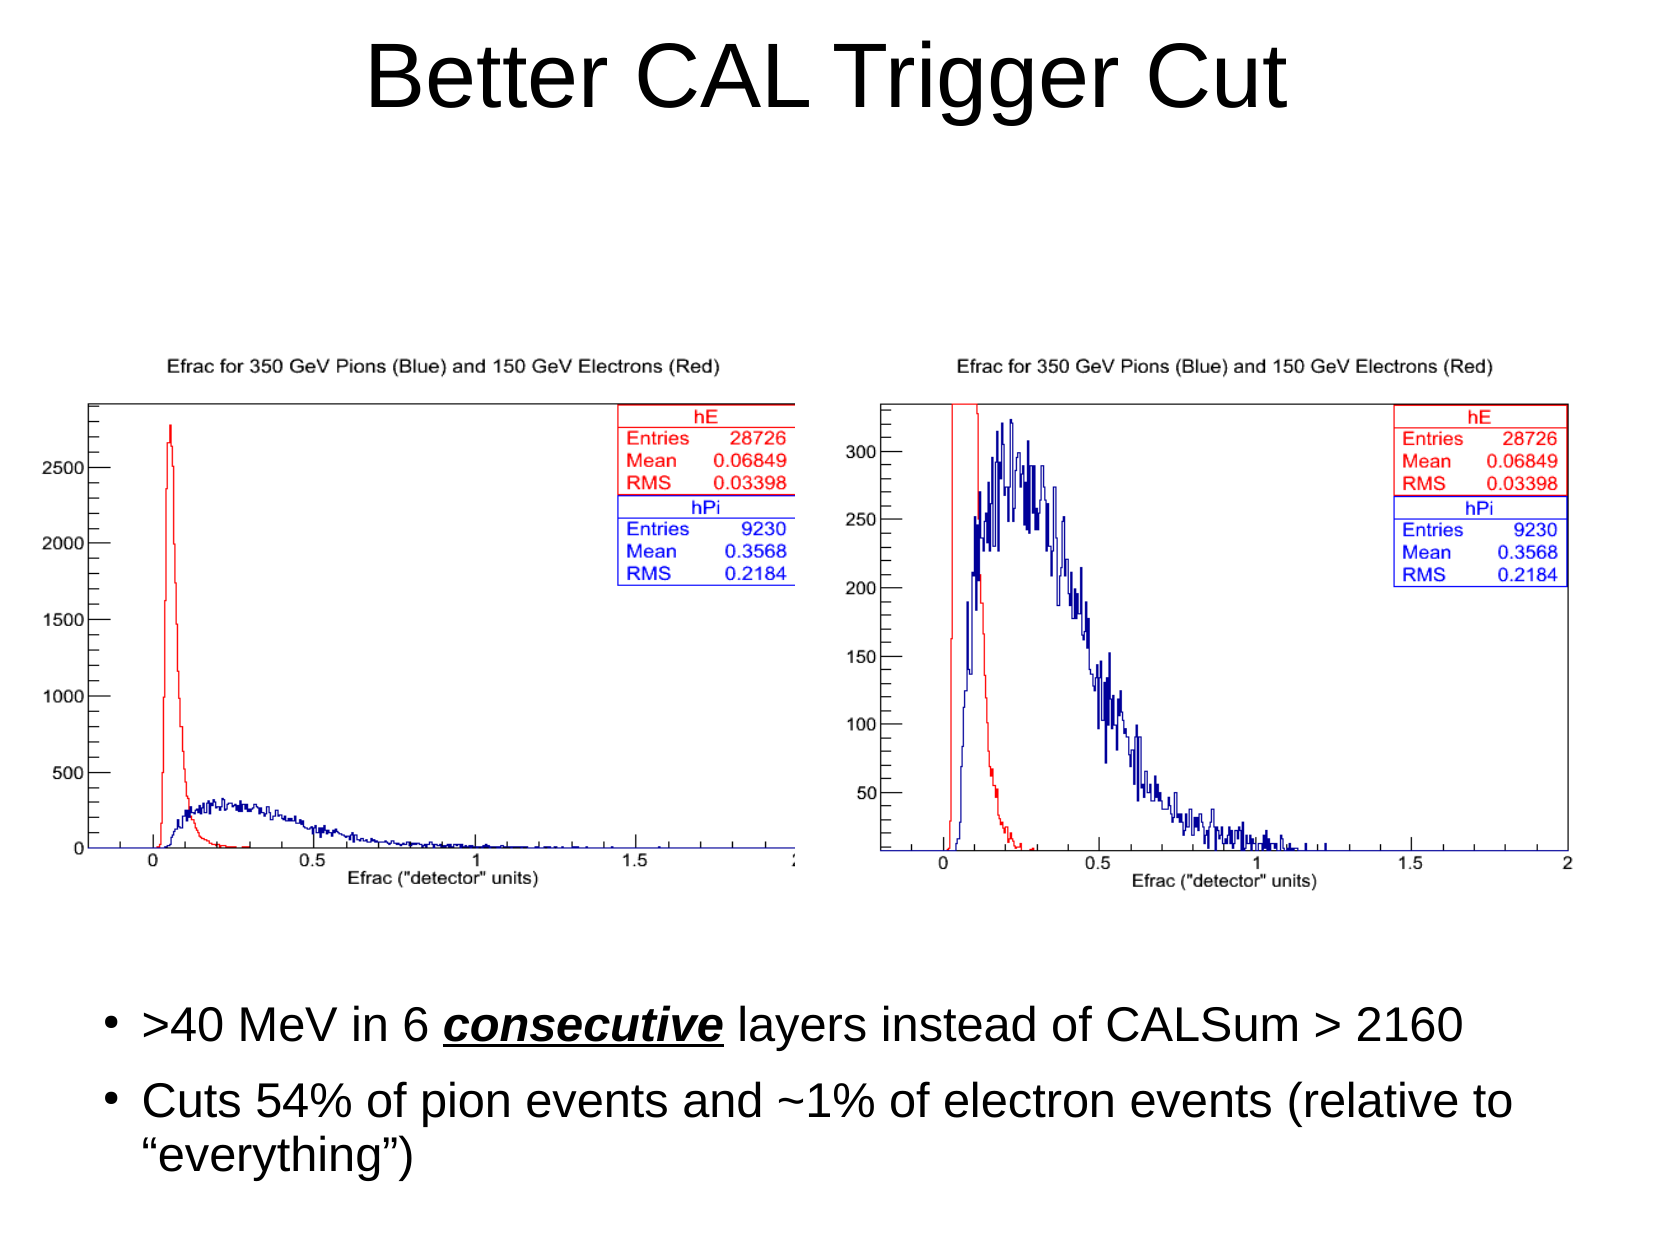

# Better CAL Trigger Cut
>40 MeV in 6 consecutive layers instead of CALSum > 2160
Cuts 54% of pion events and ~1% of electron events (relative to “everything”)